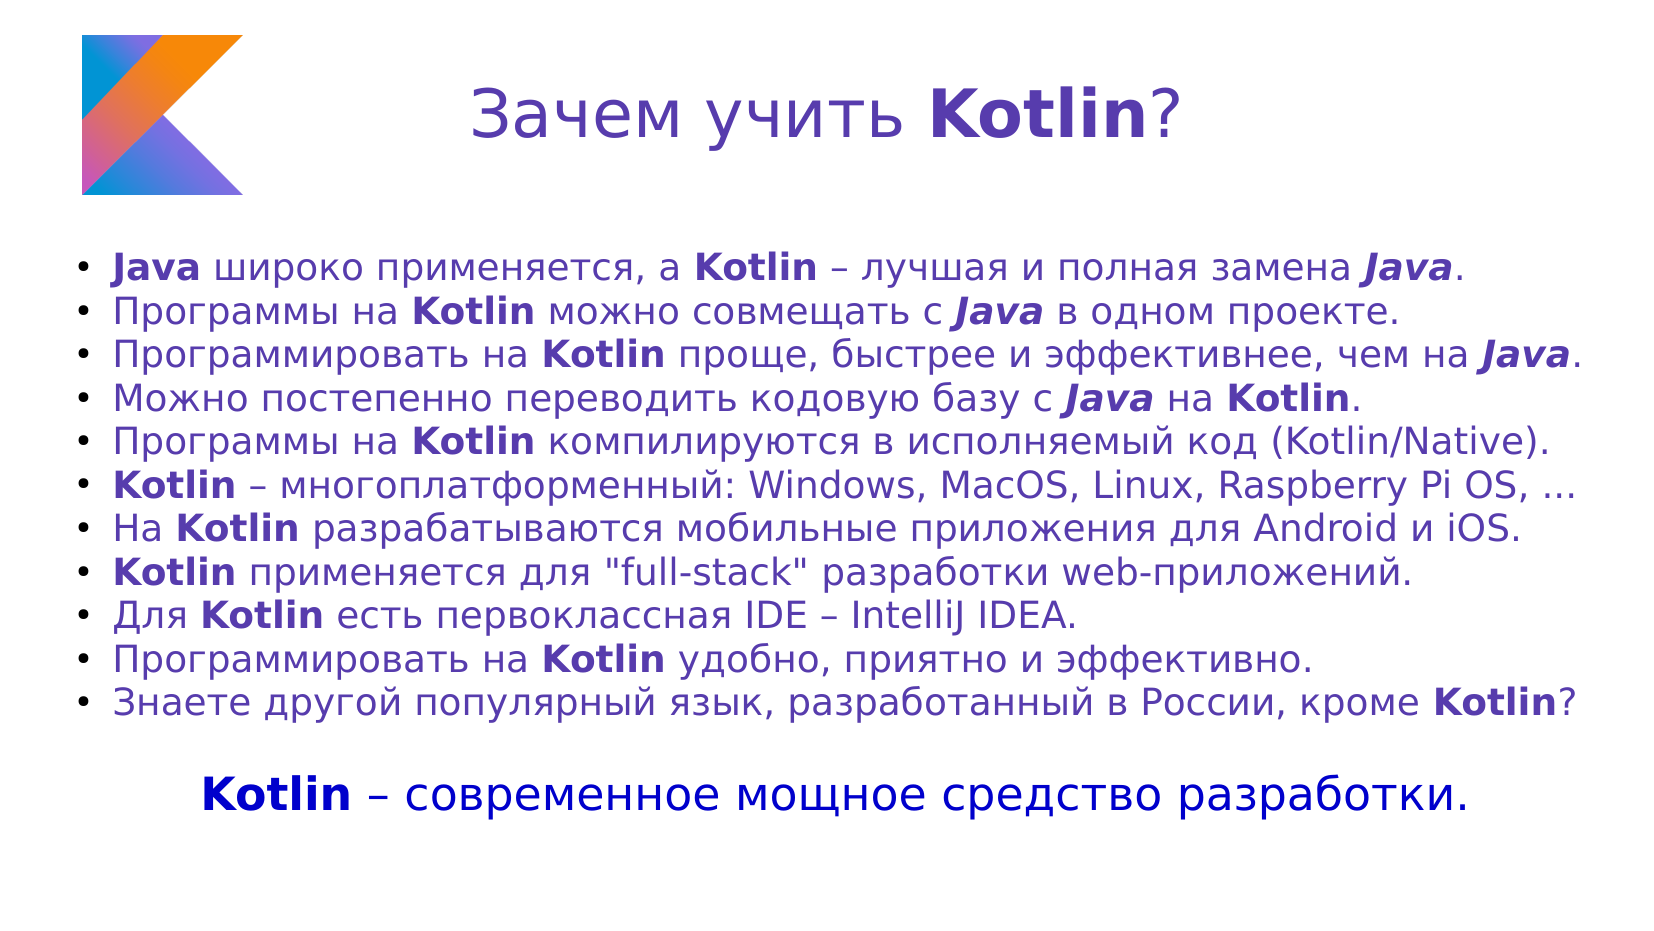

# Зачем учить Kotlin?
Java широко применяется, а Kotlin – лучшая и полная замена Java.
Программы на Kotlin можно совмещать с Java в одном проекте.
Программировать на Kotlin проще, быстрее и эффективнее, чем на Java.
Можно постепенно переводить кодовую базу с Java на Kotlin.
Программы на Kotlin компилируются в исполняемый код (Kotlin/Native).
Kotlin – многоплатформенный: Windows, MacOS, Linux, Raspberry Pi OS, ...
На Kotlin разрабатываются мобильные приложения для Android и iOS.
Kotlin применяется для "full-stack" разработки web-приложений.
Для Kotlin есть первоклассная IDE – IntelliJ IDEA.
Программировать на Kotlin удобно, приятно и эффективно.
Знаете другой популярный язык, разработанный в России, кроме Kotlin?
Kotlin – современное мощное средство разработки.